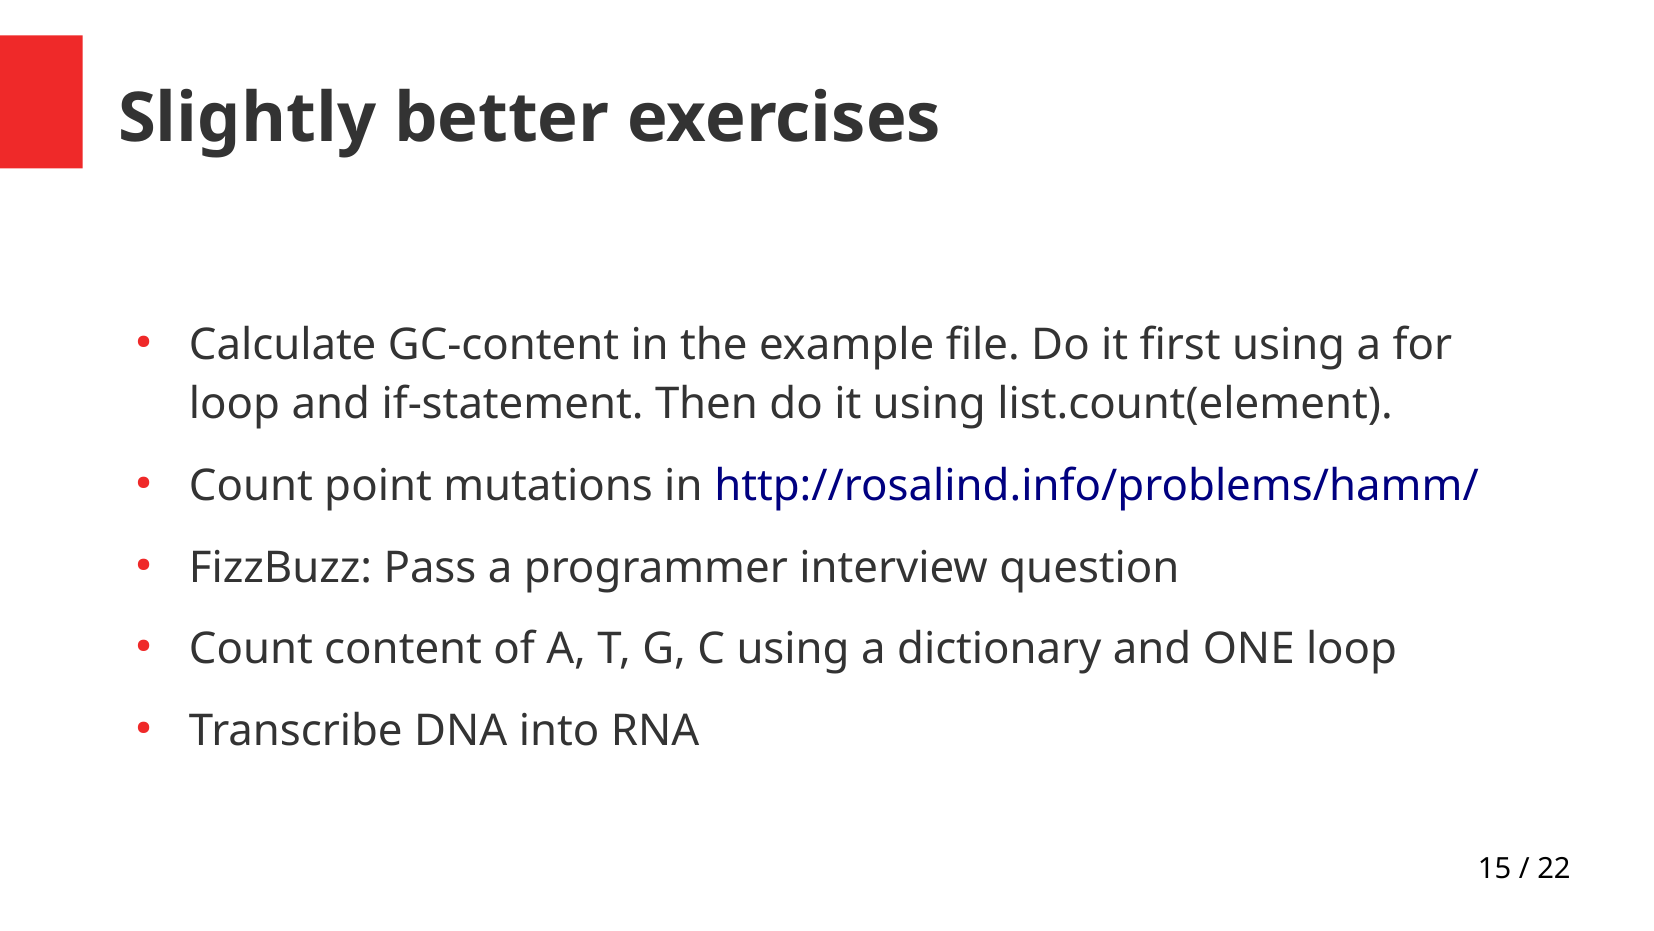

# Slightly better exercises
Calculate GC-content in the example file. Do it first using a for loop and if-statement. Then do it using list.count(element).
Count point mutations in http://rosalind.info/problems/hamm/
FizzBuzz: Pass a programmer interview question
Count content of A, T, G, C using a dictionary and ONE loop
Transcribe DNA into RNA
15